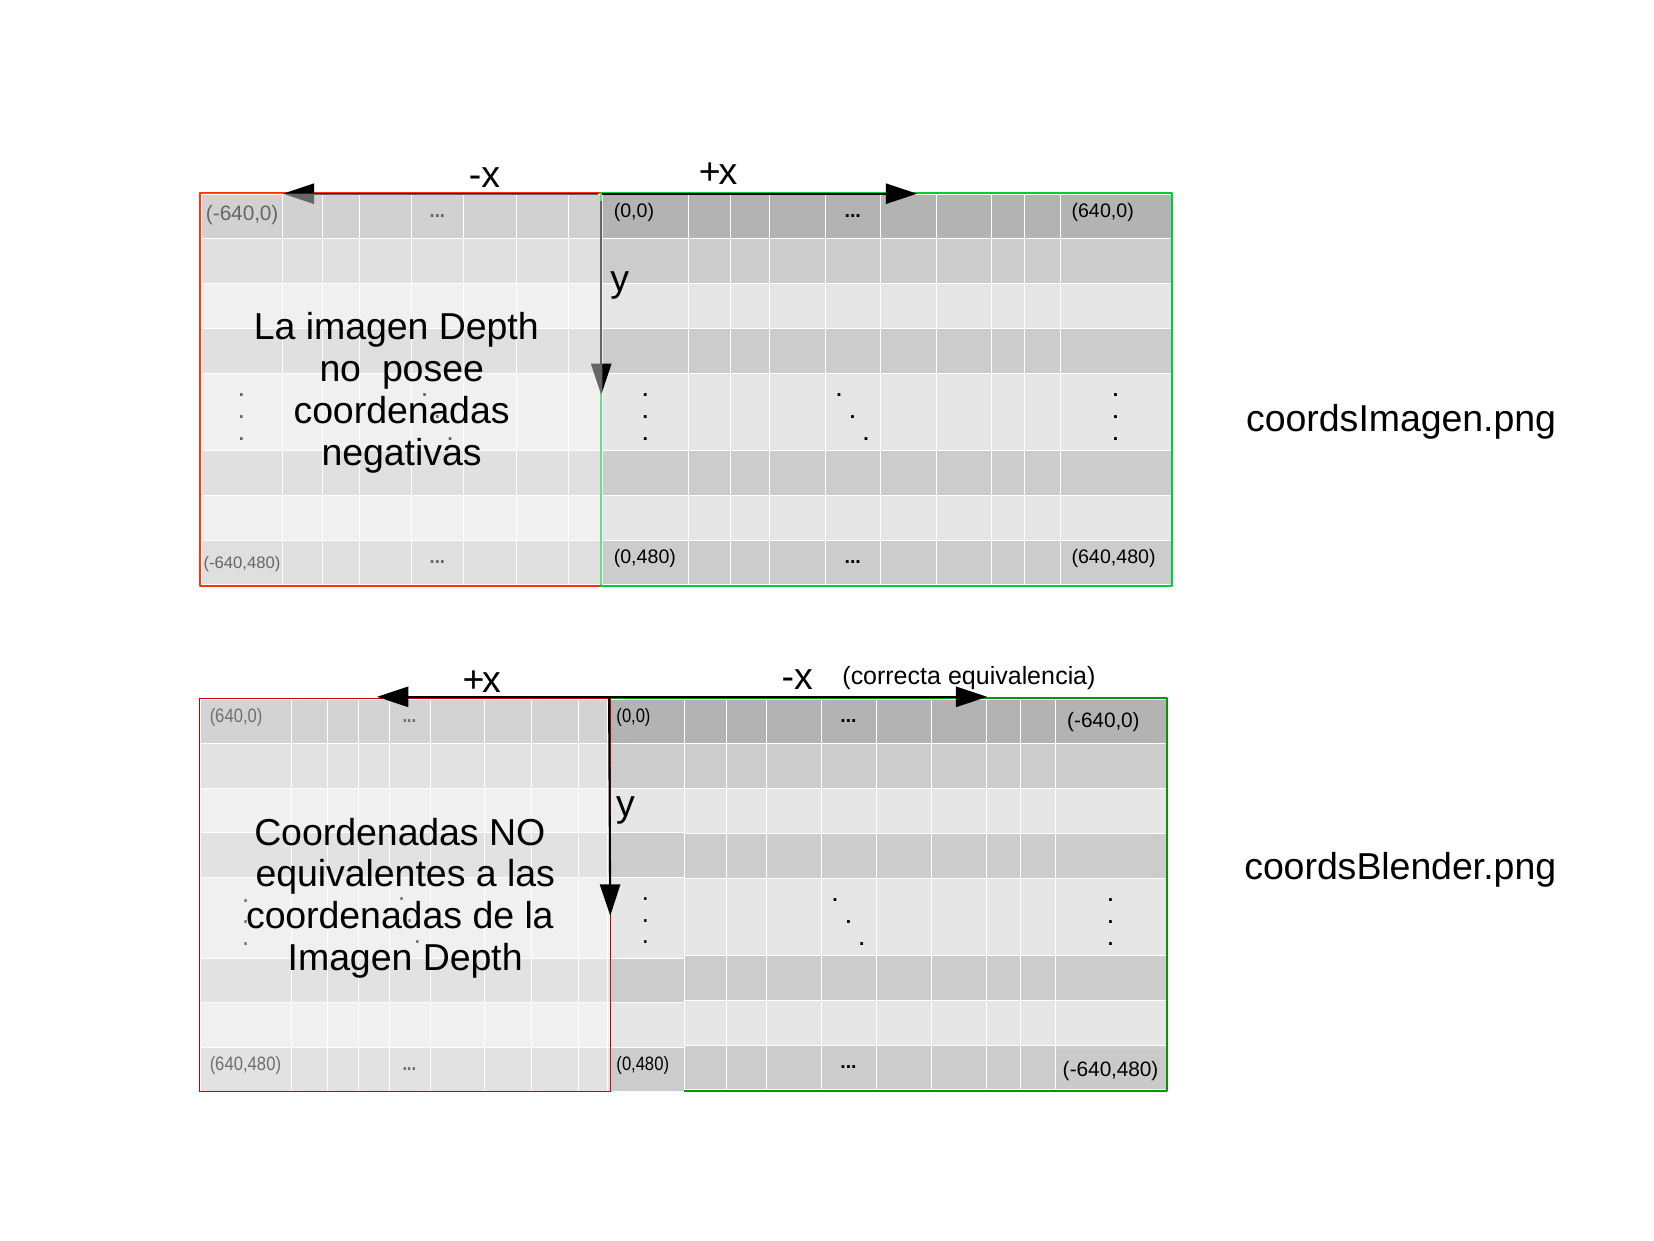

+
-x
La imagen Depth
no posee
coordenadas
negativas
(-640,0)
(-640,480)
coordsImagen.png
-x
+
(correcta equivalencia)
Coordenadas NO
equivalentes a las
coordenadas de la
Imagen Depth
(-640,0)
(-640,480)
coordsBlender.png